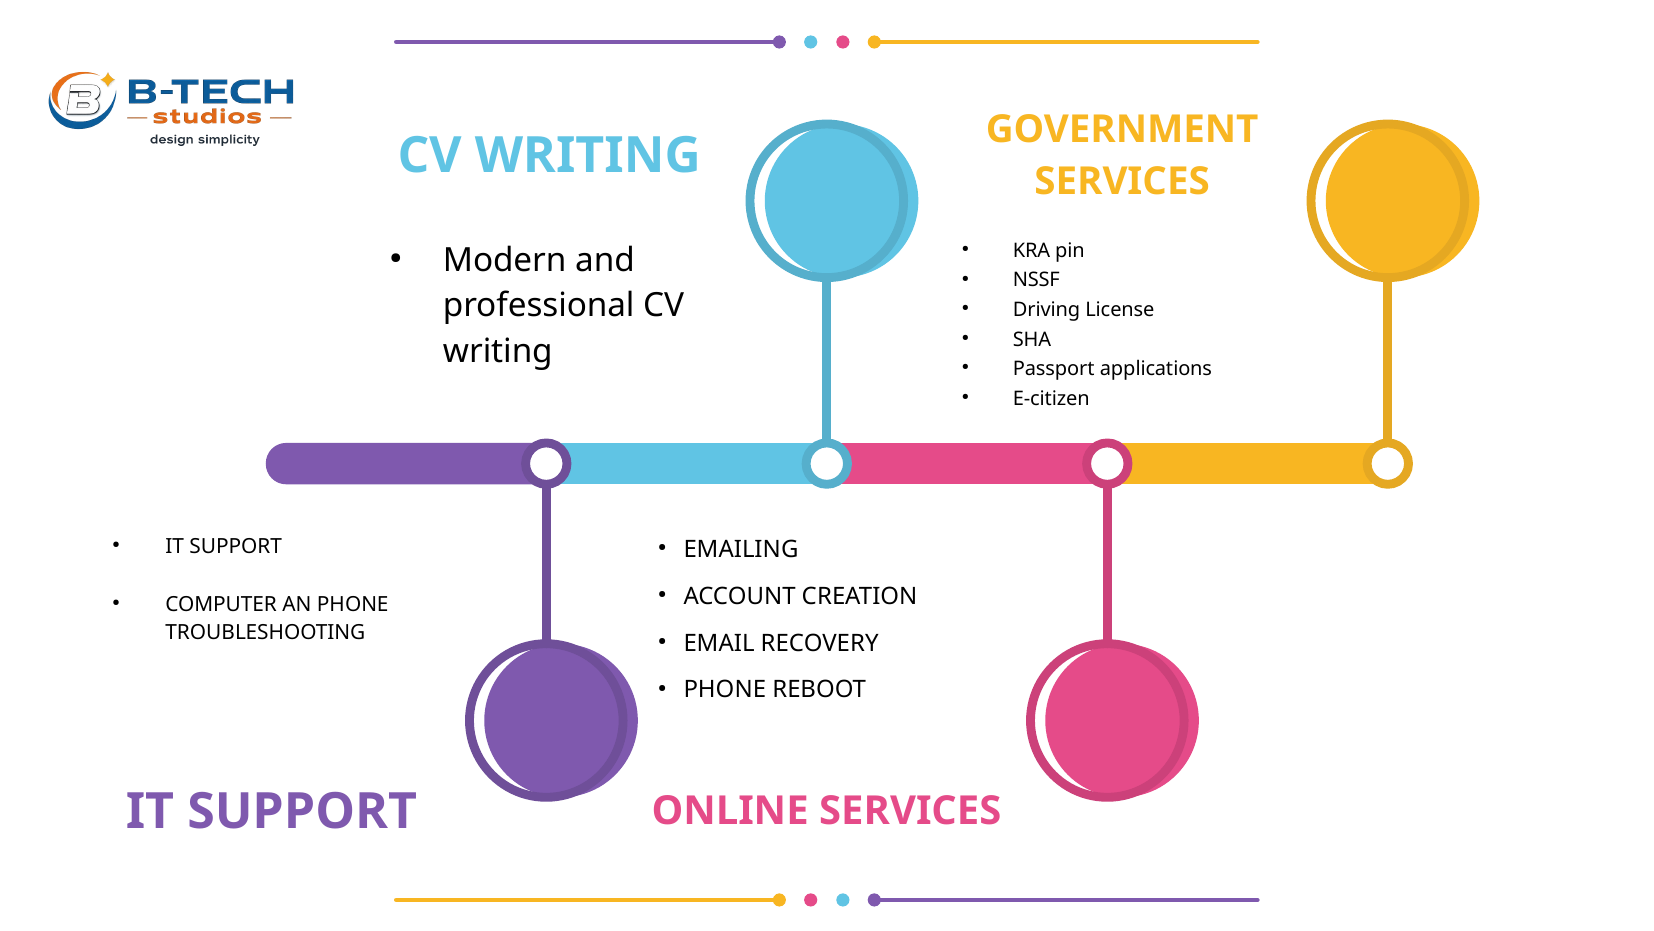

# CV WRITING
GOVERNMENT SERVICES
Modern and professional CV writing
KRA pin
NSSF
Driving License
SHA
Passport applications
E-citizen
IT SUPPORT
COMPUTER AN PHONE TROUBLESHOOTING
EMAILING
ACCOUNT CREATION
EMAIL RECOVERY
PHONE REBOOT
IT SUPPORT
ONLINE SERVICES